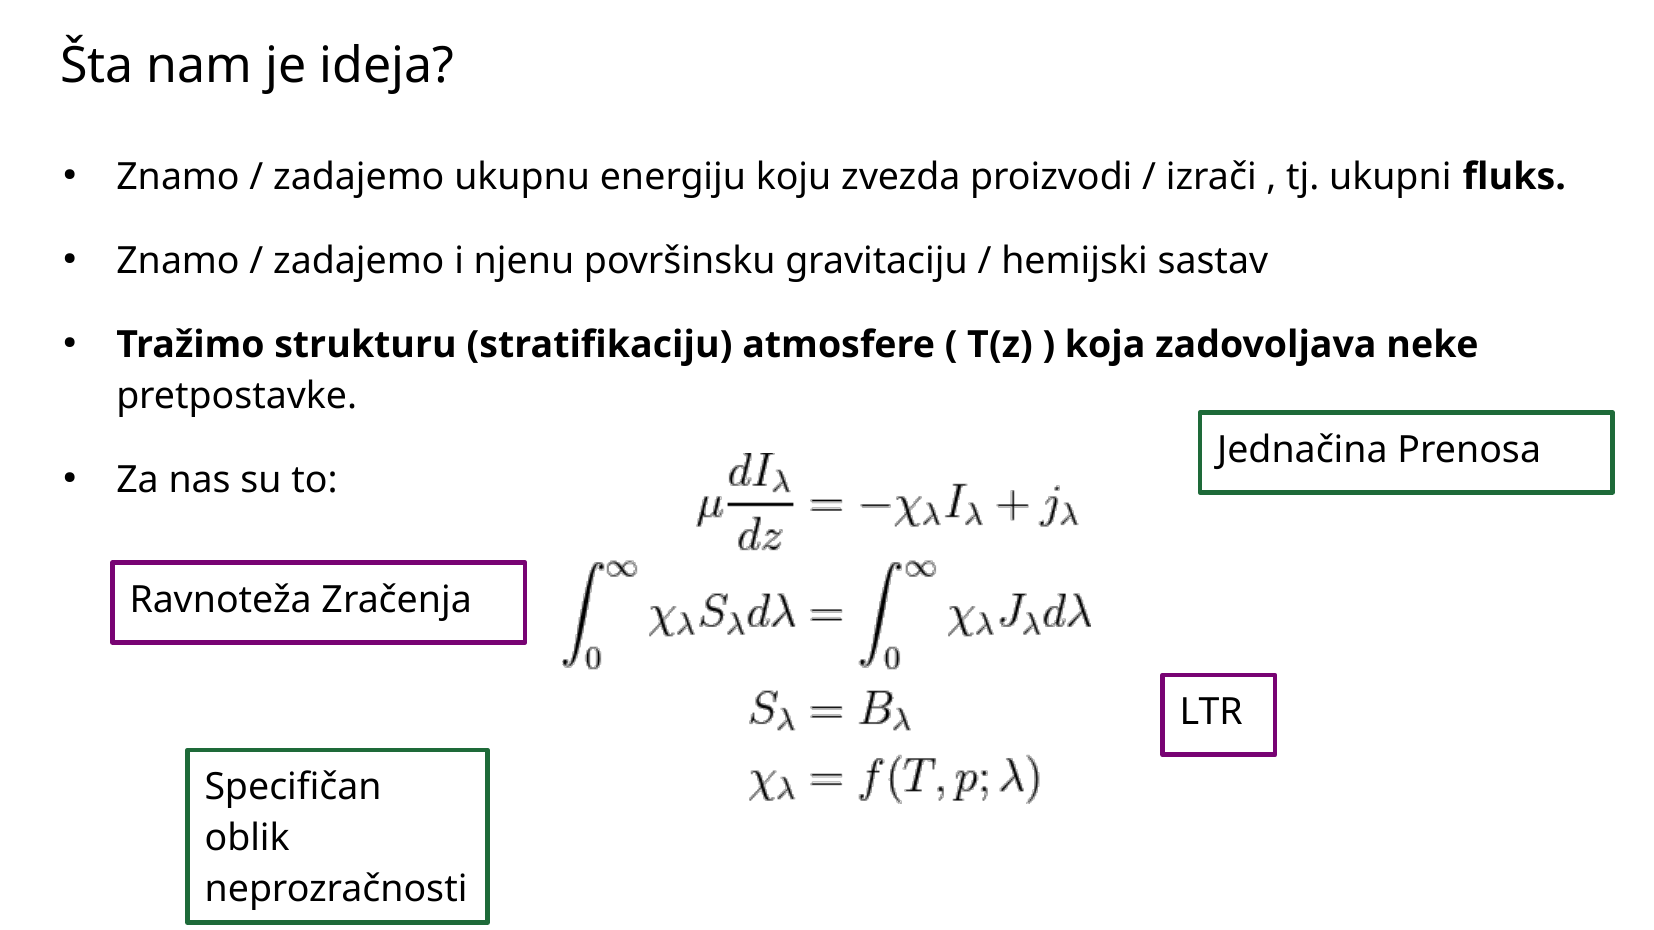

# Šta nam je ideja?
Znamo / zadajemo ukupnu energiju koju zvezda proizvodi / izrači , tj. ukupni fluks.
Znamo / zadajemo i njenu površinsku gravitaciju / hemijski sastav
Tražimo strukturu (stratifikaciju) atmosfere ( T(z) ) koja zadovoljava neke pretpostavke.
Za nas su to:
Jednačina Prenosa
Ravnoteža Zračenja
LTR
Specifičan oblik neprozračnosti